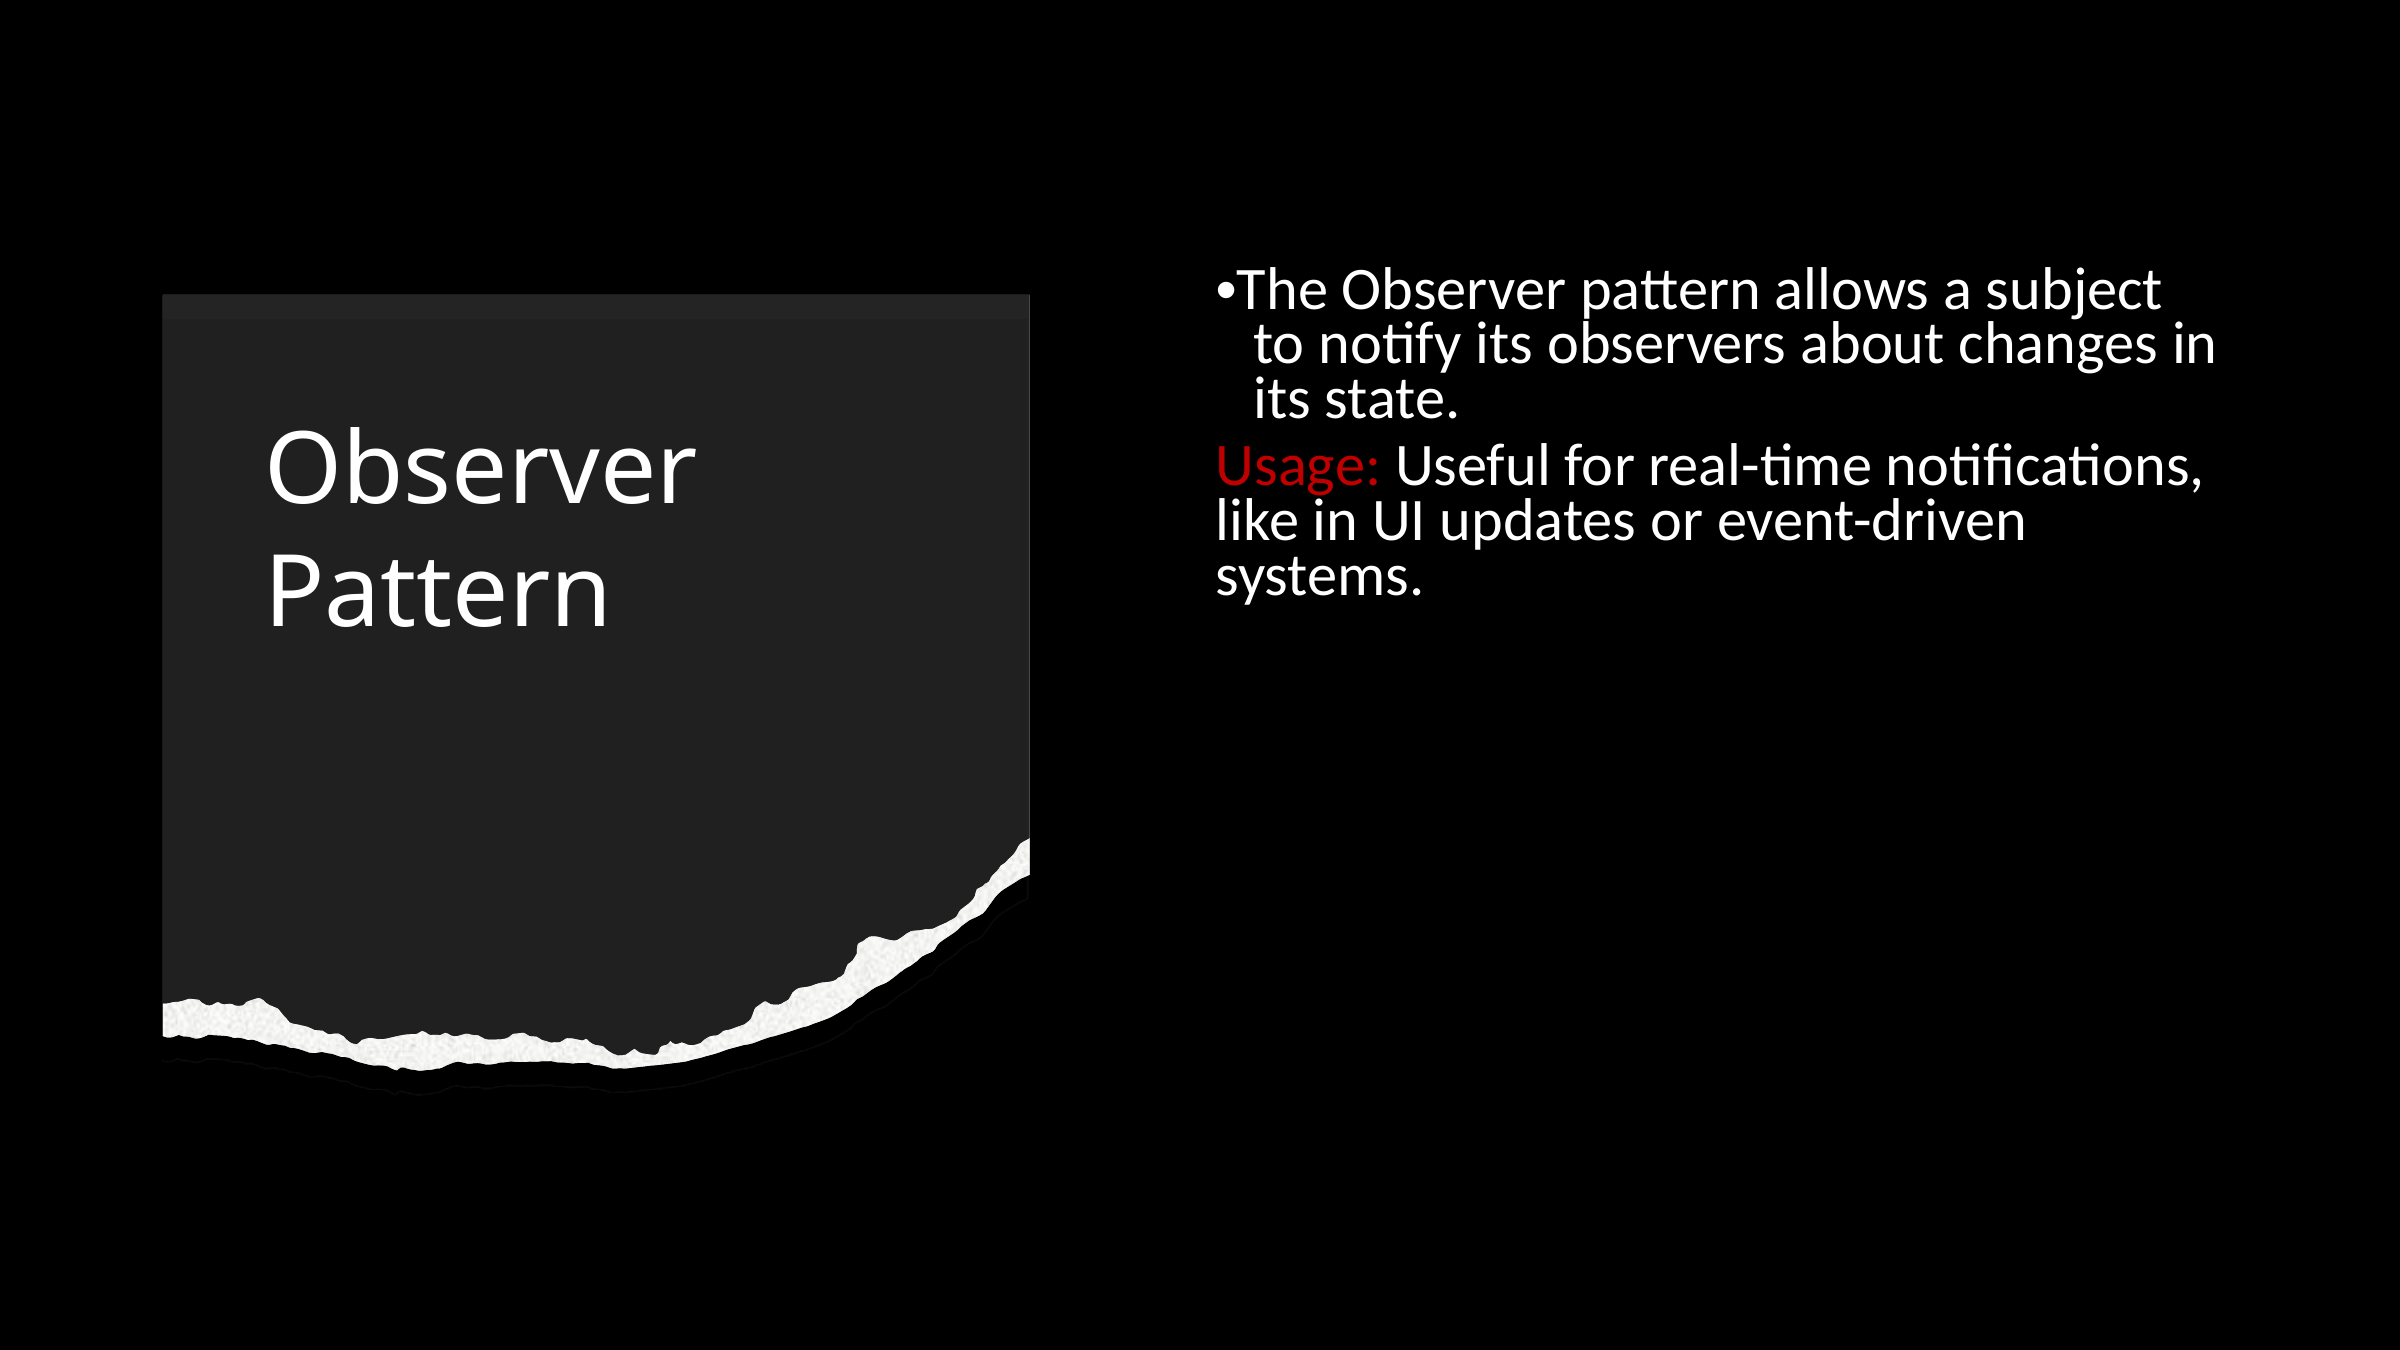

The Observer pattern allows a subject to notify its observers about changes in its state.
Usage: Useful for real-time notifications, like in UI updates or event-driven systems.
Observer Pattern